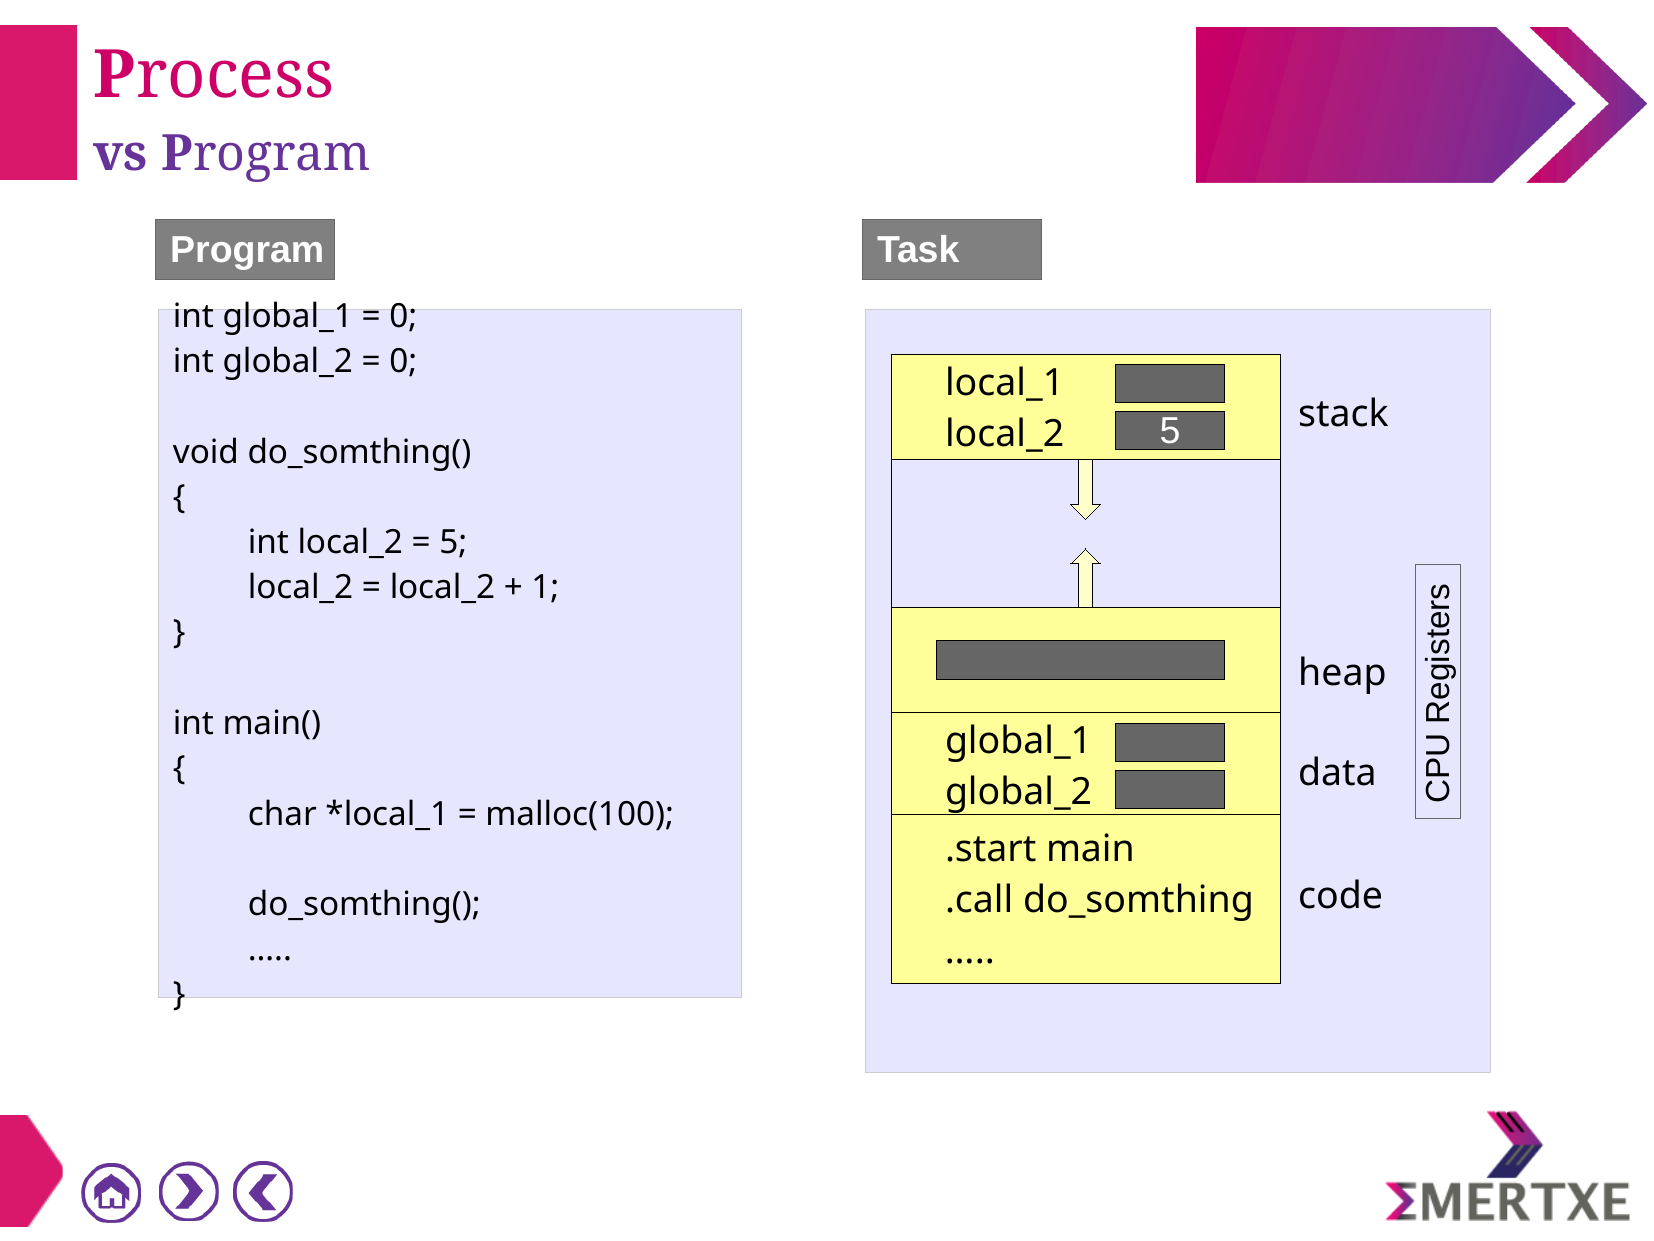

# Process vs Program
Program
Task
int global_1 = 0;
int global_2 = 0;
void do_somthing()
{
	int local_2 = 5;
	local_2 = local_2 + 1;
}
int main()
{
	char *local_1 = malloc(100);
	do_somthing();
	…..
}
 local_1
 local_2
stack
5
heap
CPU Registers
 global_1
 global_2
data
 .start main
 .call do_somthing
 …..
code